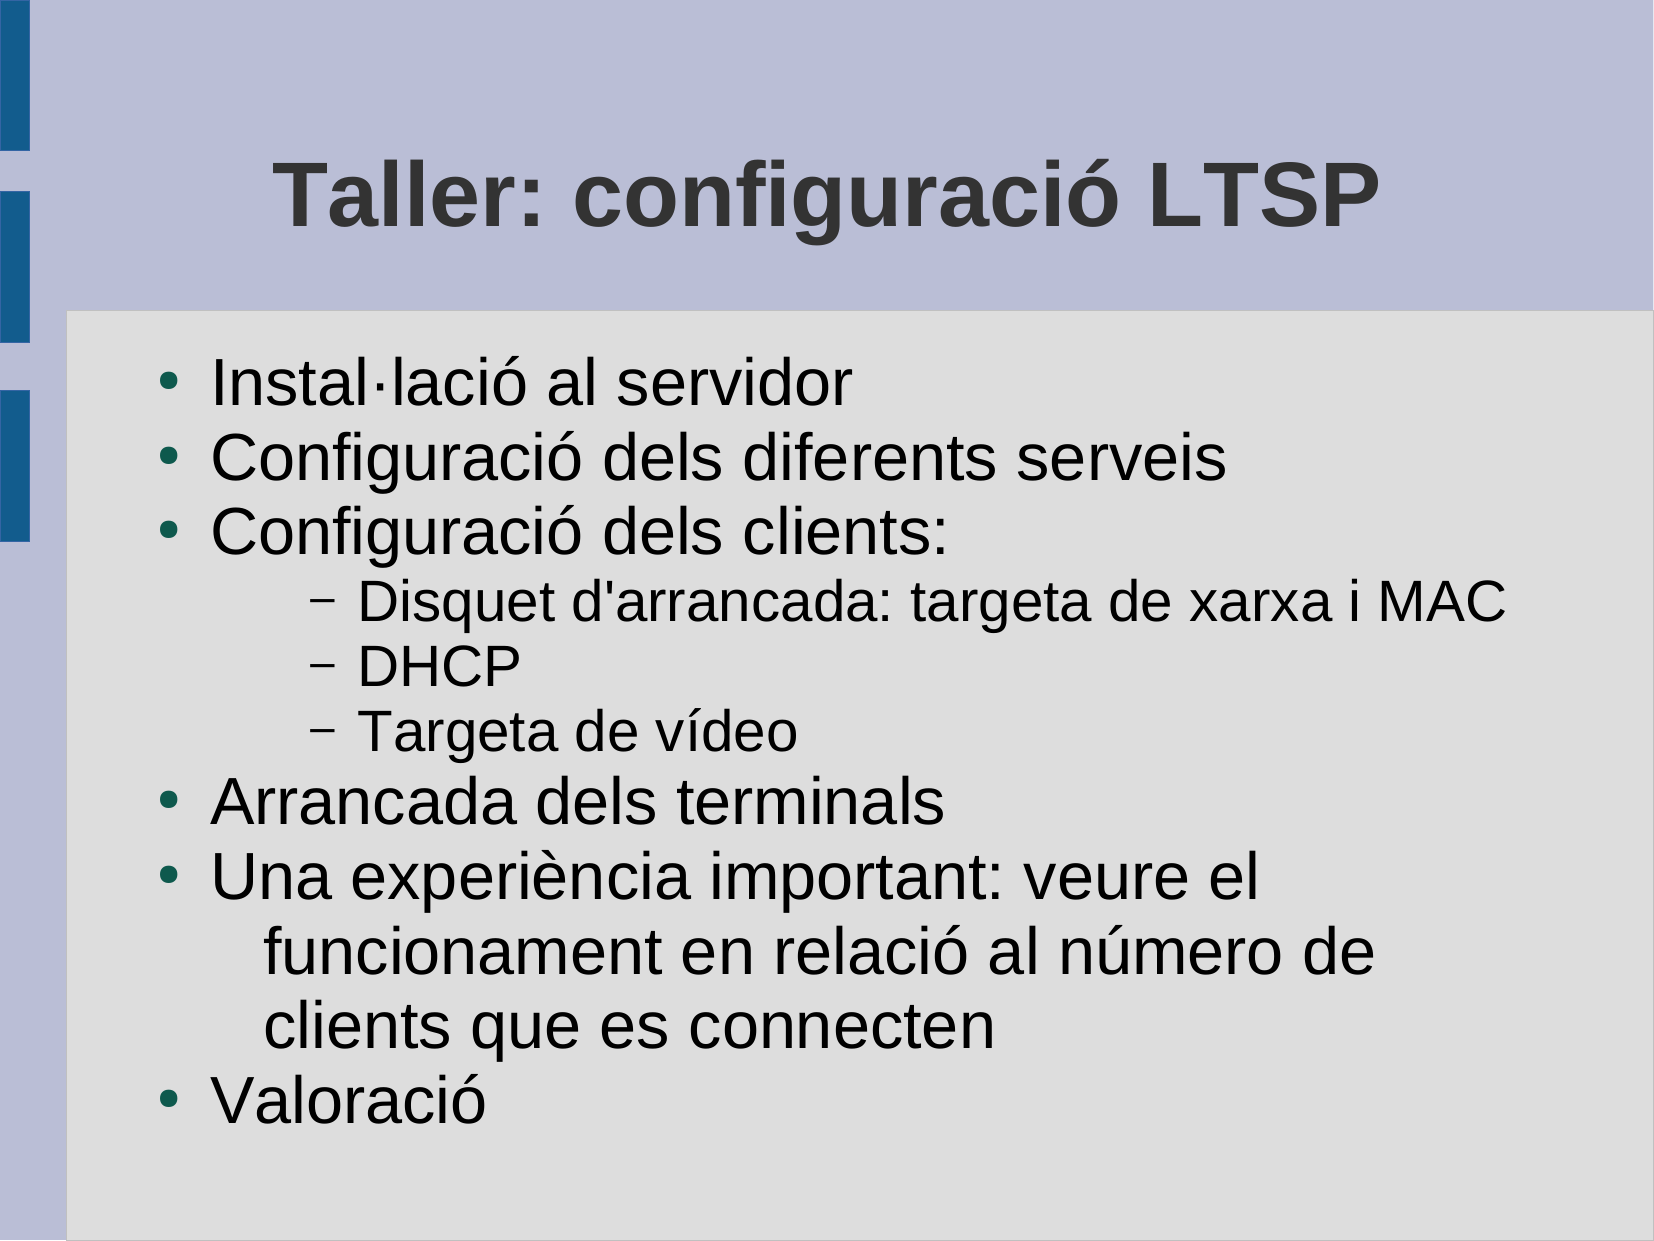

# Taller: configuració LTSP
Instal·lació al servidor
Configuració dels diferents serveis
Configuració dels clients:
Disquet d'arrancada: targeta de xarxa i MAC
DHCP
Targeta de vídeo
Arrancada dels terminals
Una experiència important: veure el funcionament en relació al número de clients que es connecten
Valoració